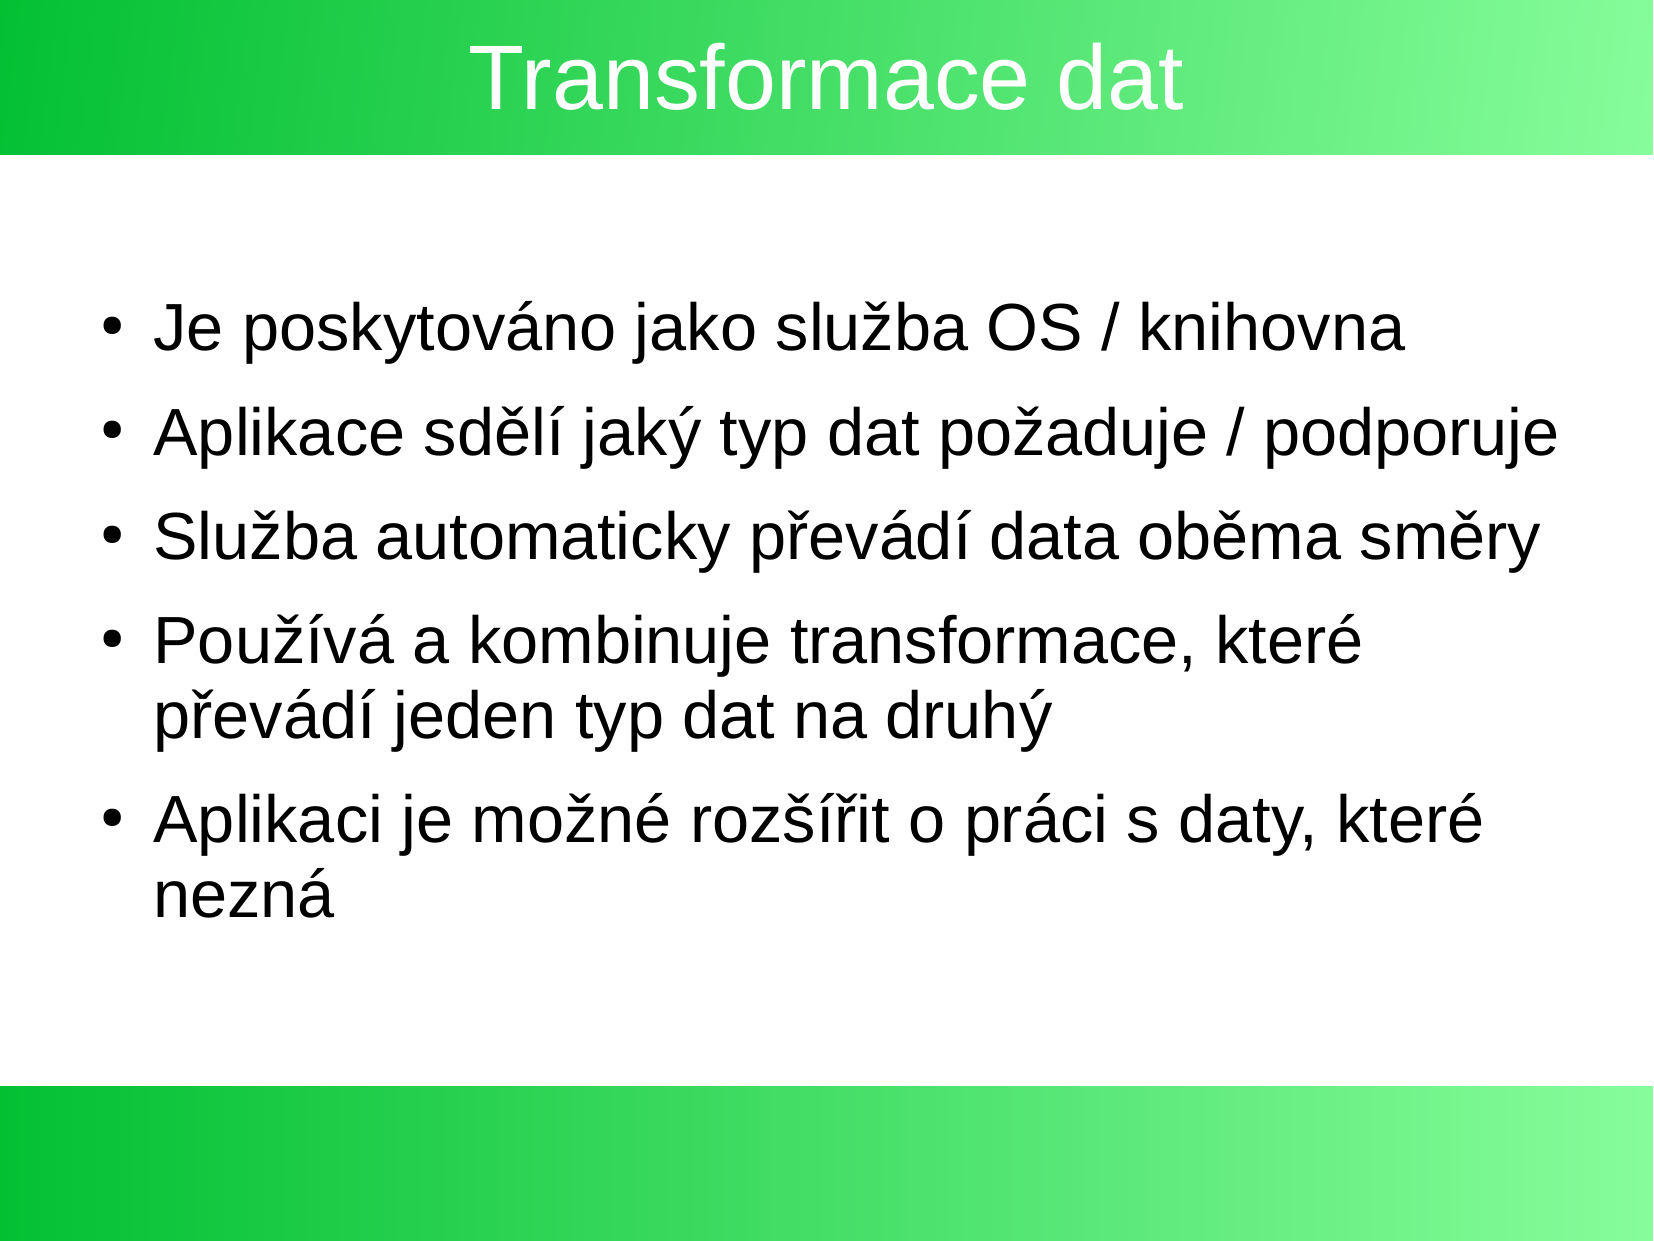

# Transformace dat
Je poskytováno jako služba OS / knihovna
Aplikace sdělí jaký typ dat požaduje / podporuje
Služba automaticky převádí data oběma směry
Používá a kombinuje transformace, které převádí jeden typ dat na druhý
Aplikaci je možné rozšířit o práci s daty, které nezná